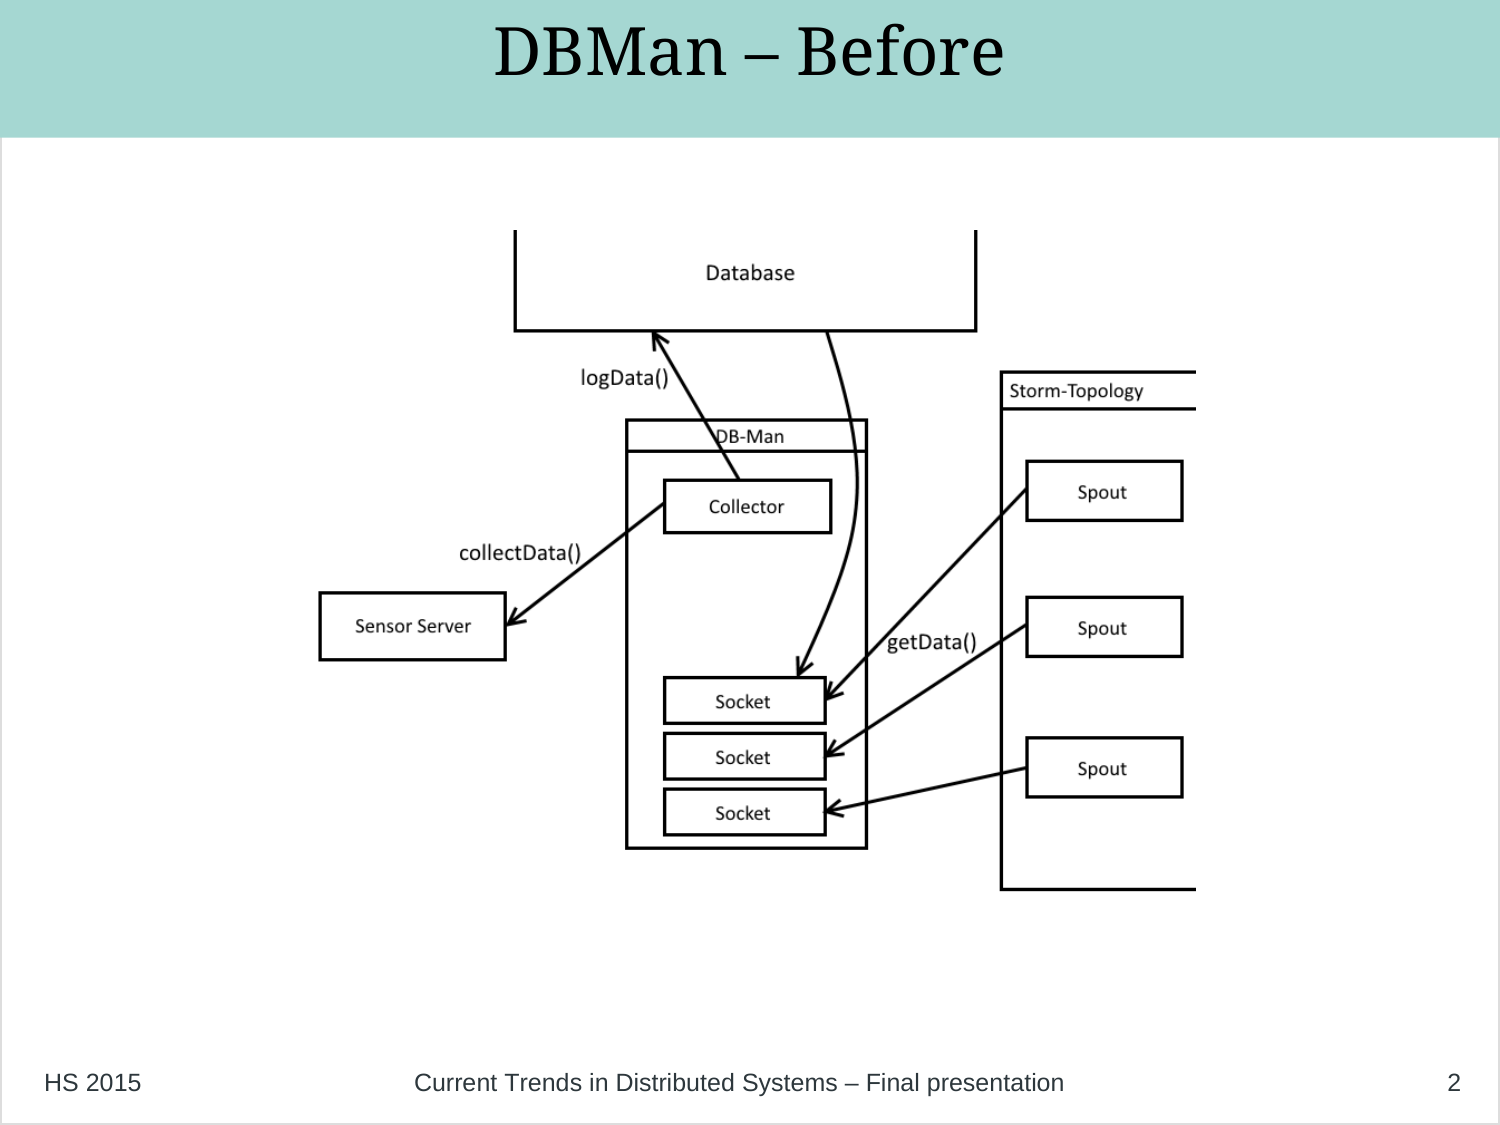

# DBMan – Before
HS 2015
Current Trends in Distributed Systems – Final presentation